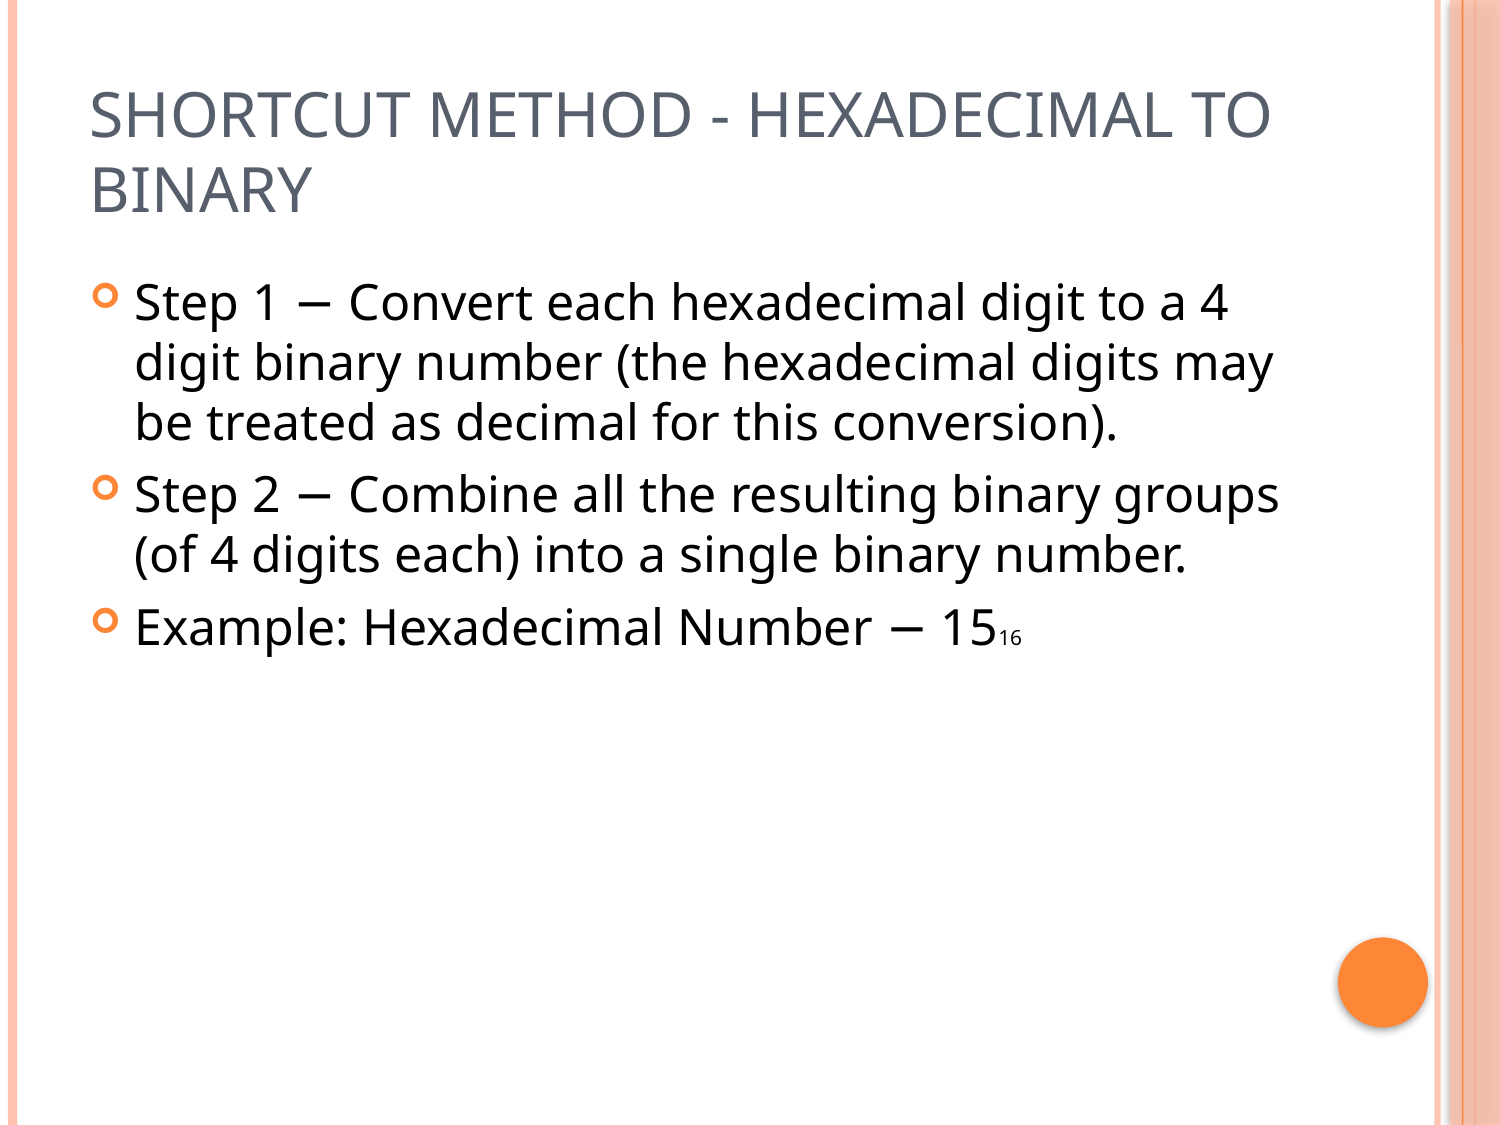

# Shortcut method - Hexadecimal to Binary
Step 1 − Convert each hexadecimal digit to a 4 digit binary number (the hexadecimal digits may be treated as decimal for this conversion).
Step 2 − Combine all the resulting binary groups (of 4 digits each) into a single binary number.
Example: Hexadecimal Number − 1516